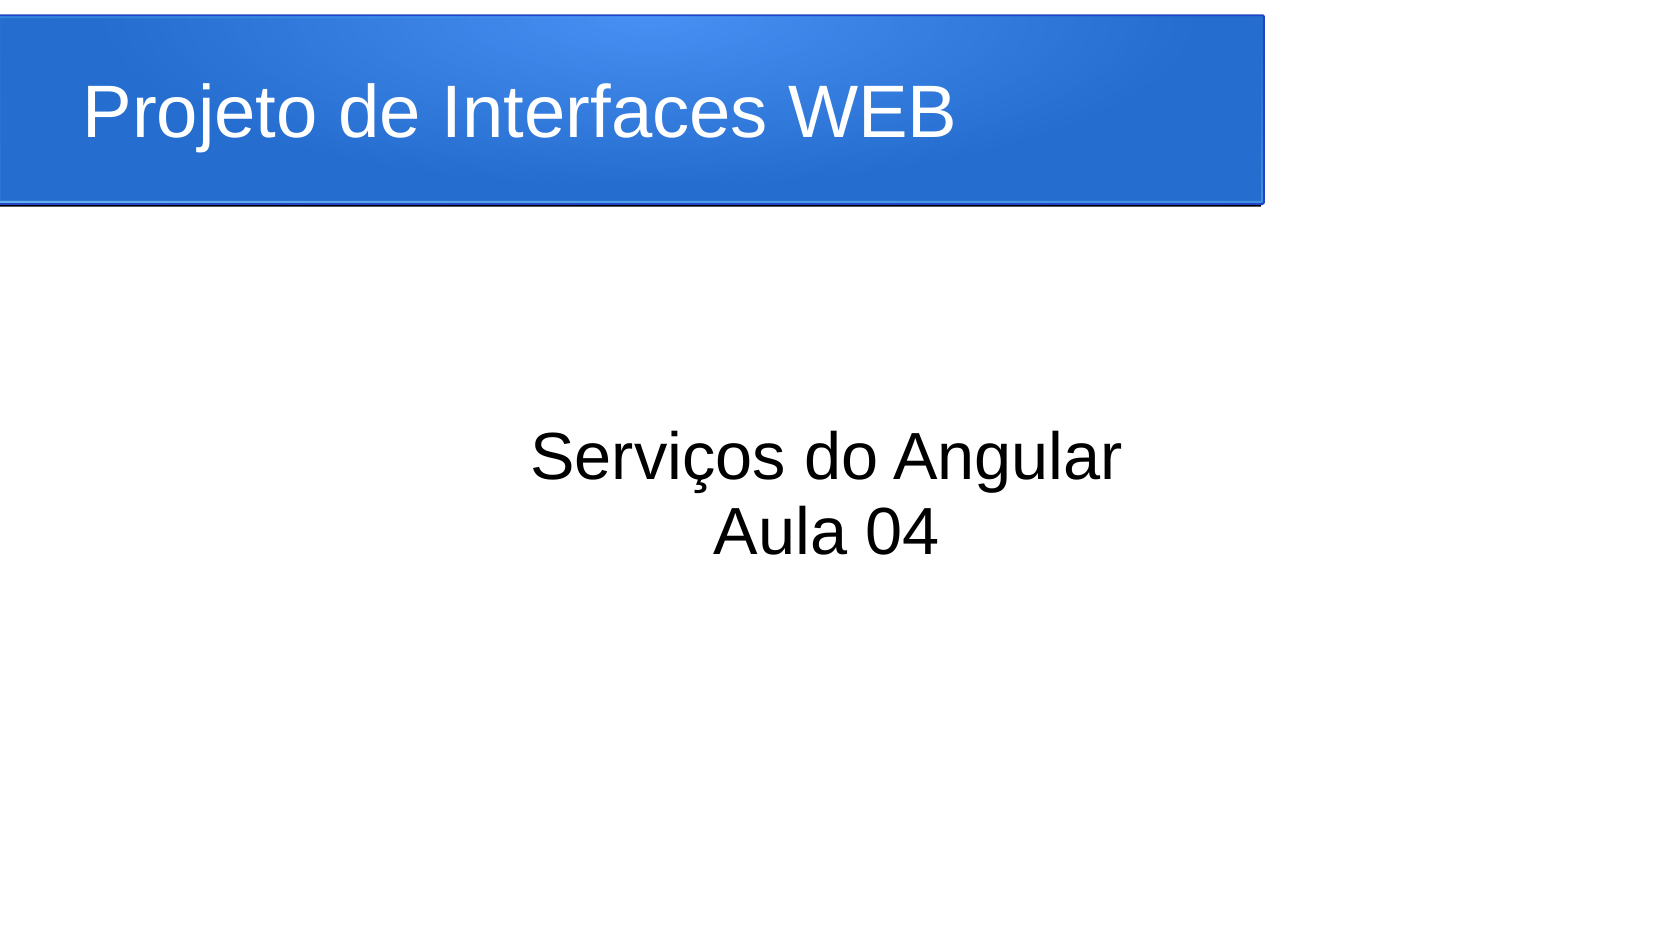

# Projeto de Interfaces WEB
Serviços do Angular
Aula 04